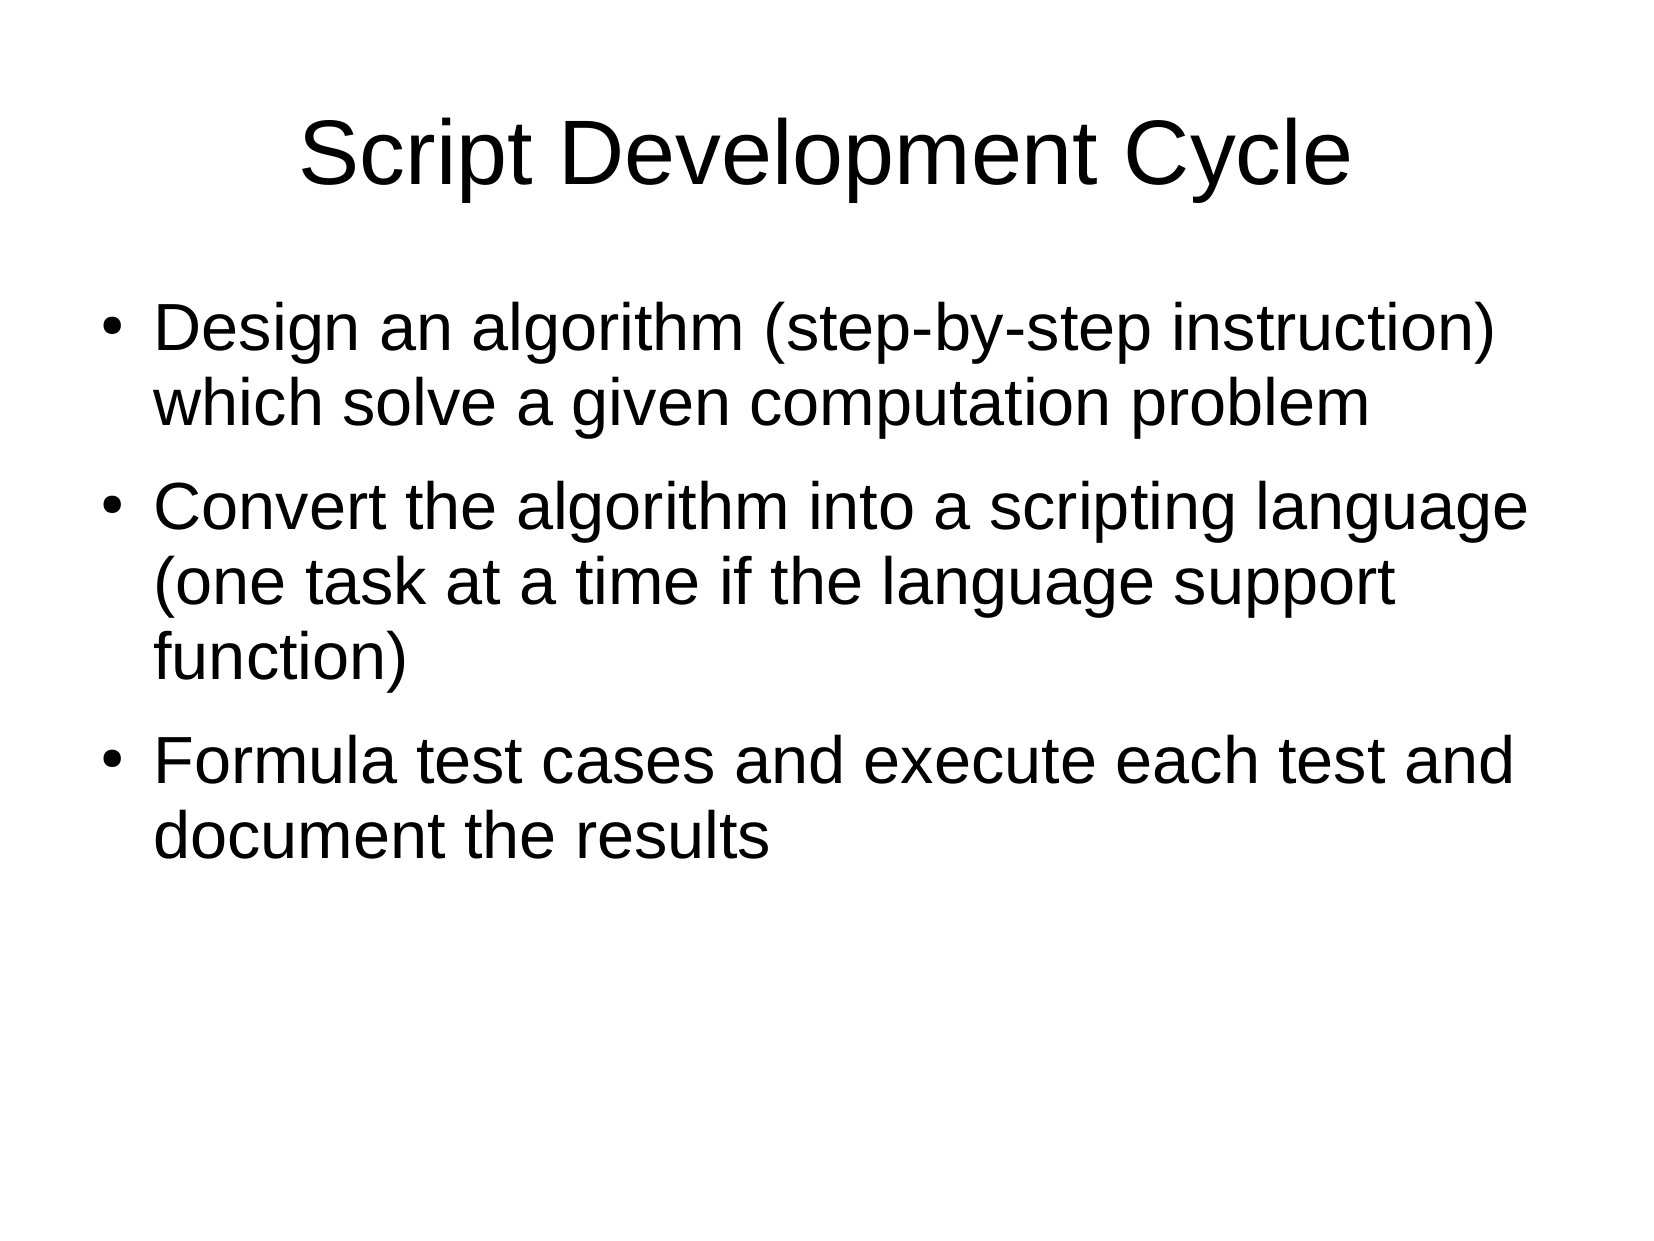

# Script Development Cycle
Design an algorithm (step-by-step instruction) which solve a given computation problem
Convert the algorithm into a scripting language (one task at a time if the language support function)
Formula test cases and execute each test and document the results